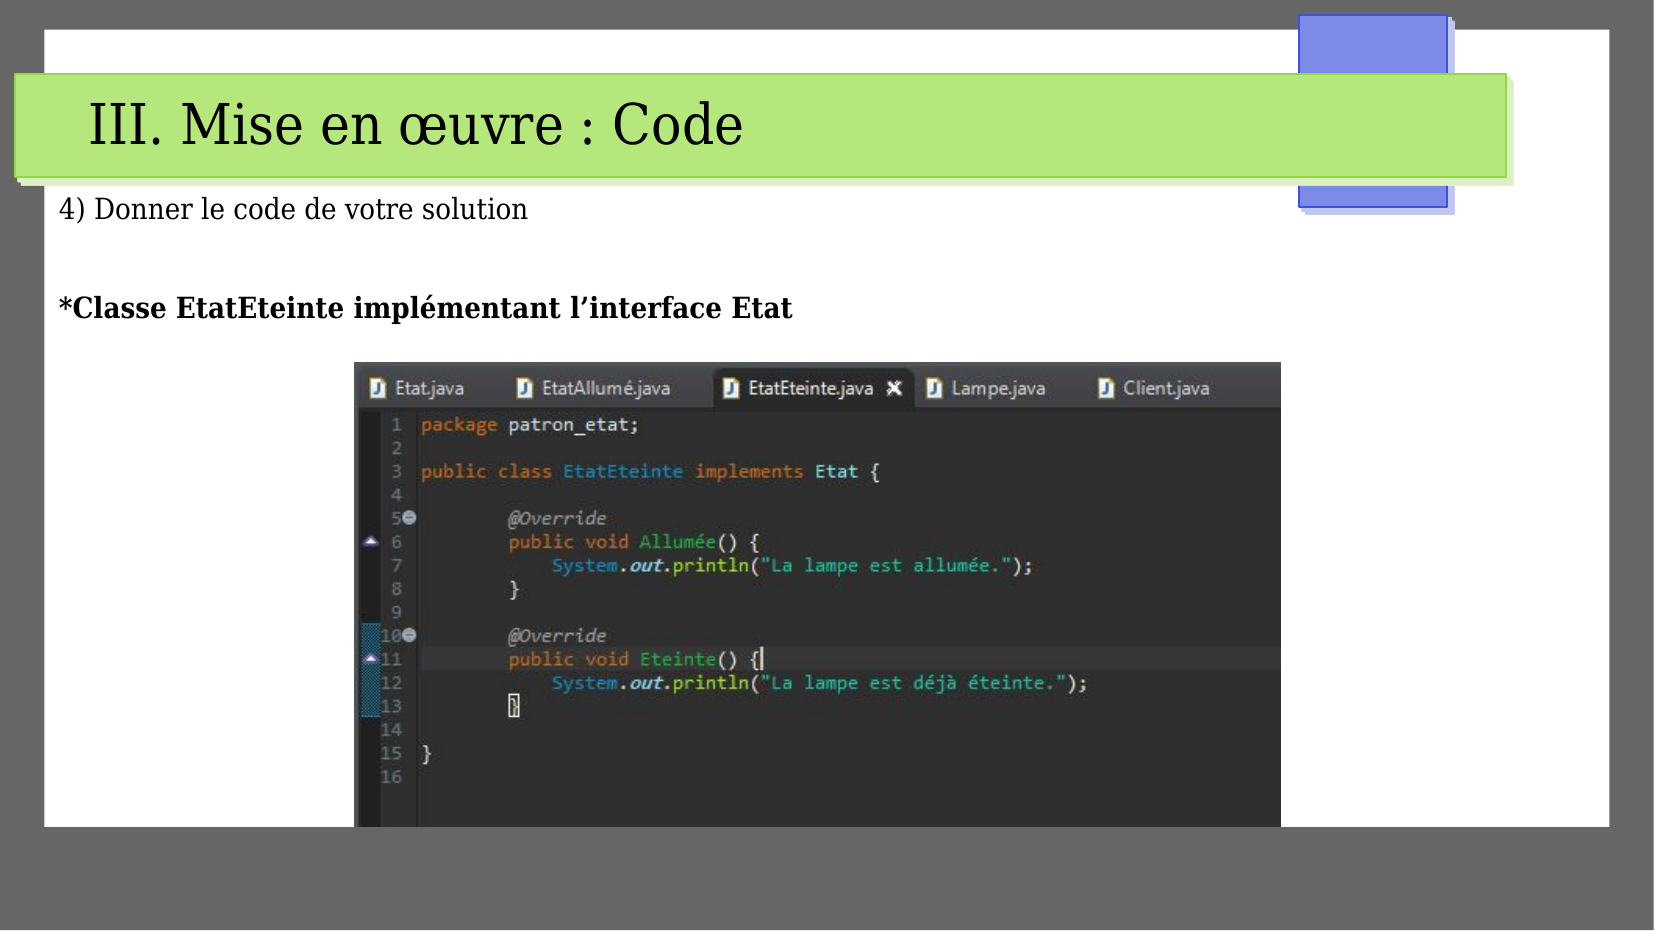

# III. Mise en œuvre : Code
4) Donner le code de votre solution
*Classe EtatEteinte implémentant l’interface Etat